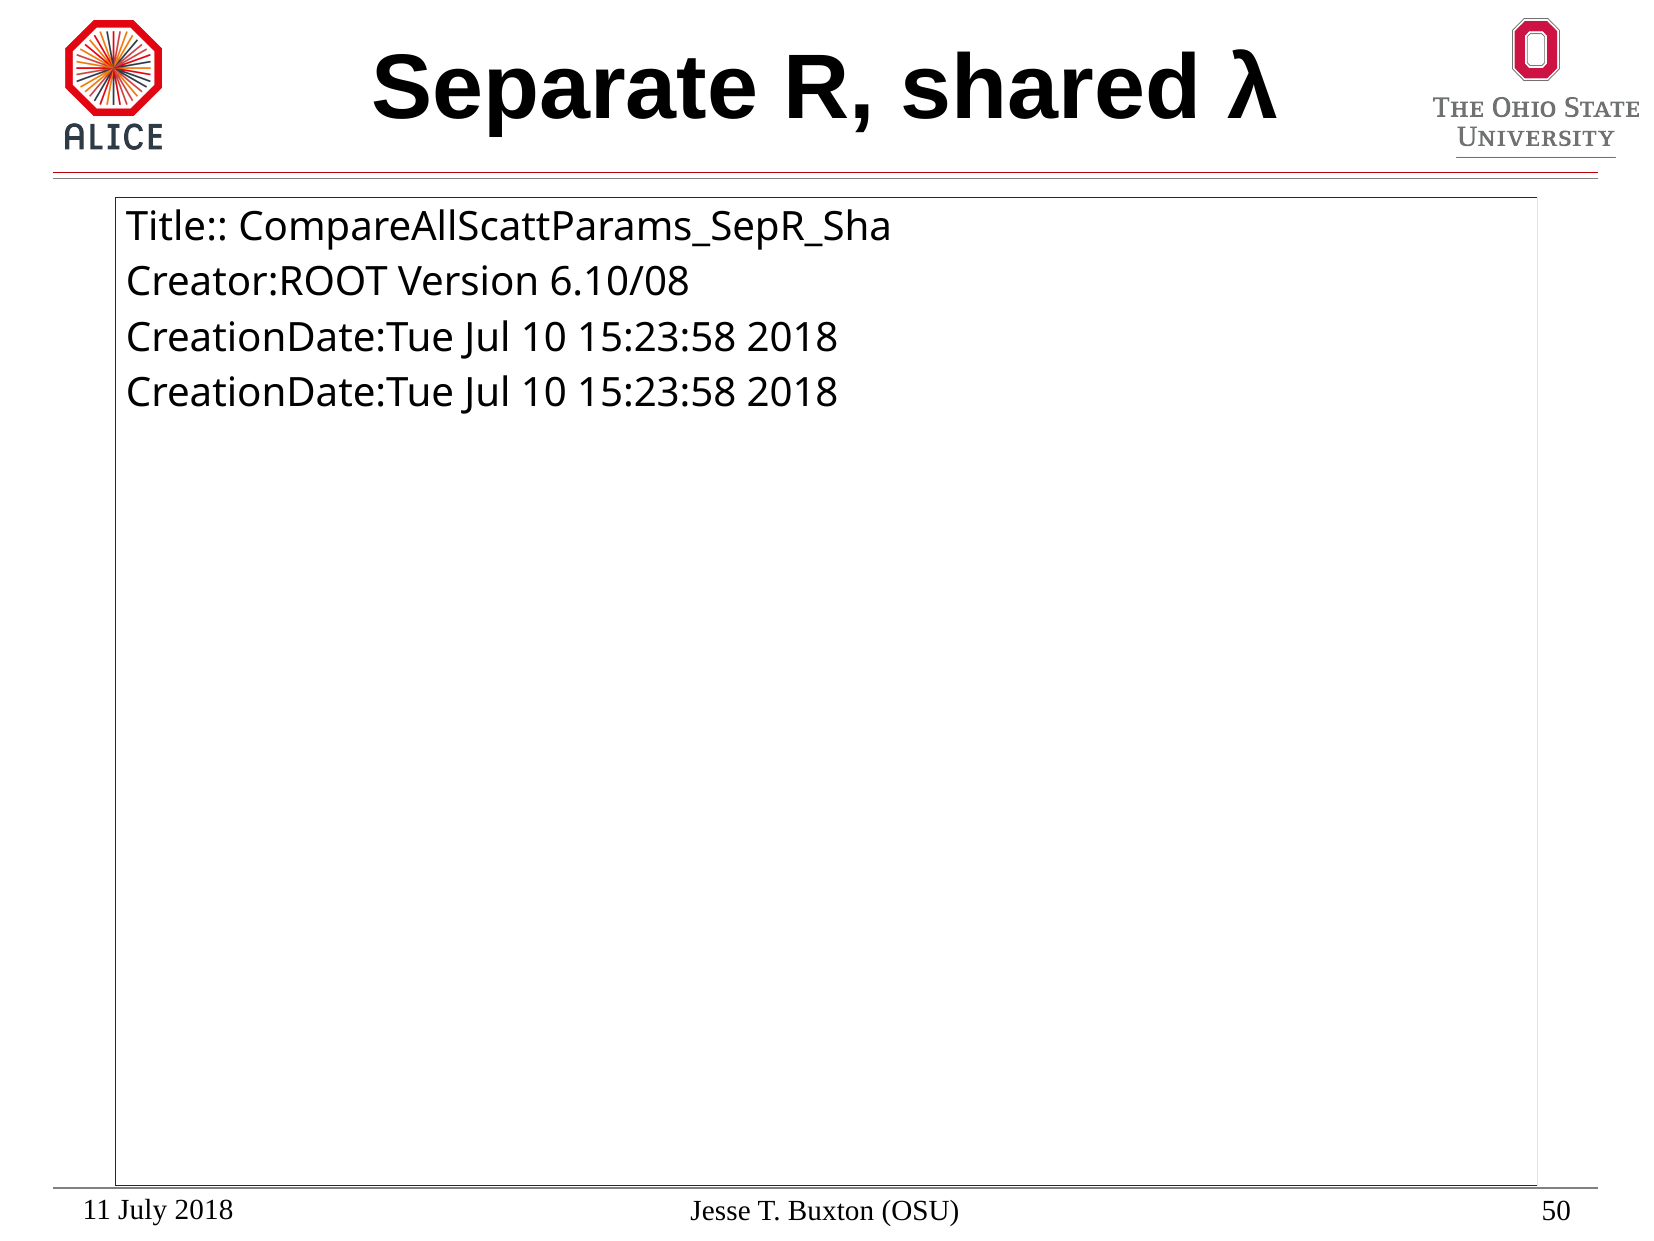

# Separate R, shared λ
11 July 2018
Jesse T. Buxton (OSU)
50